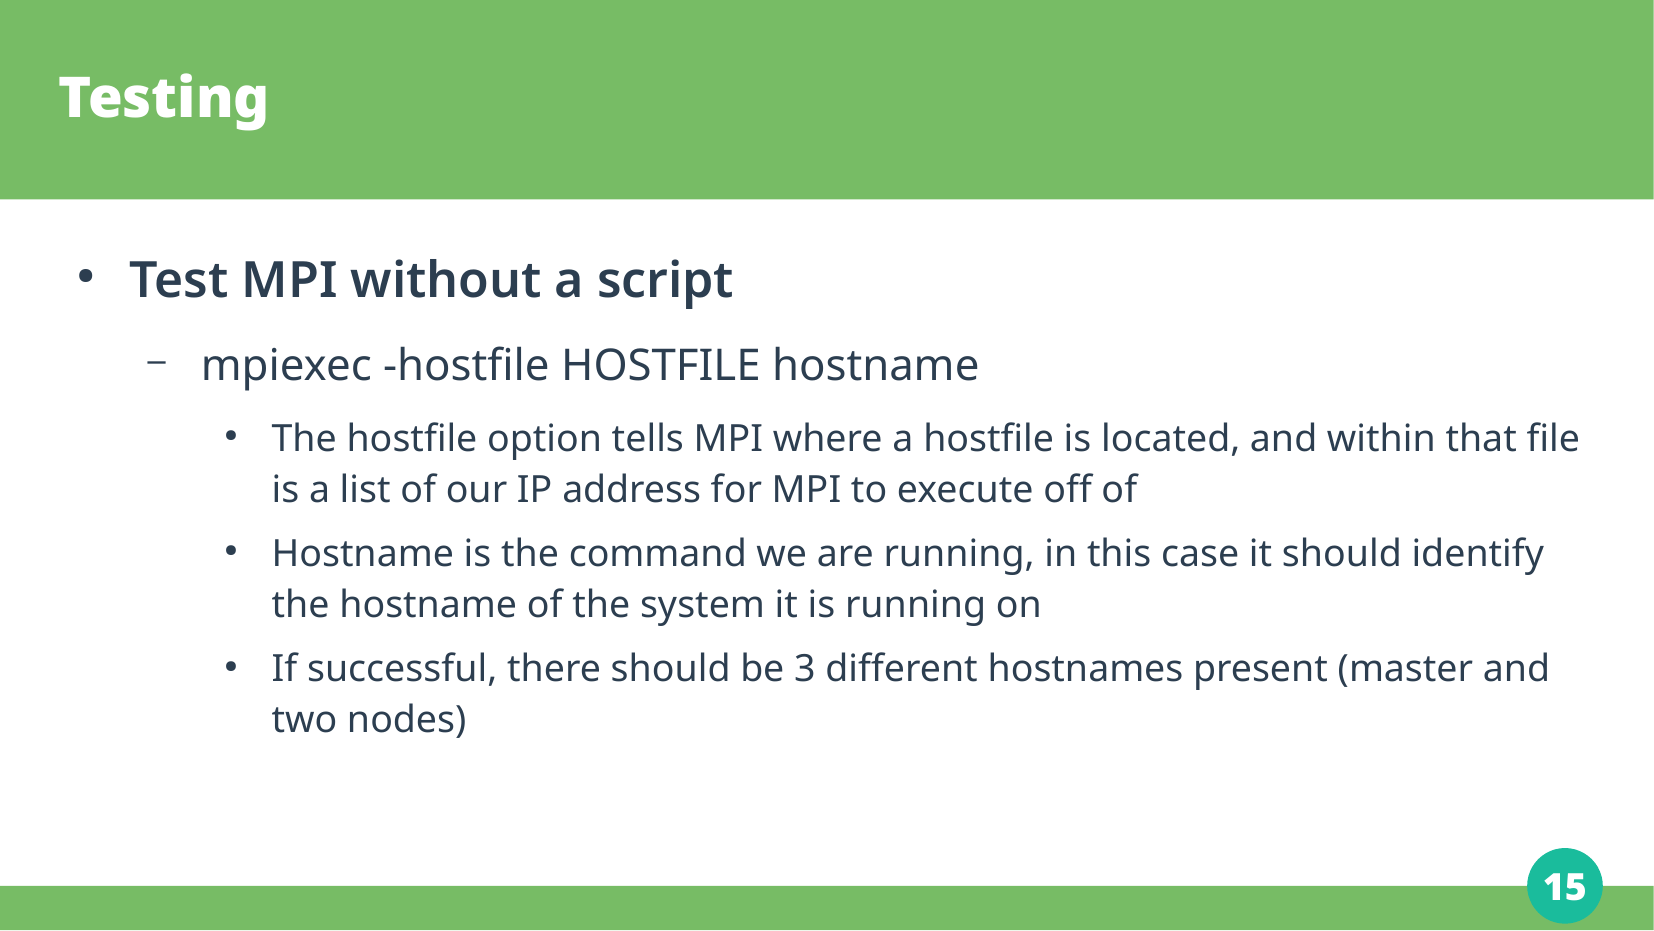

# Testing
Test MPI without a script
mpiexec -hostfile HOSTFILE hostname
The hostfile option tells MPI where a hostfile is located, and within that file is a list of our IP address for MPI to execute off of
Hostname is the command we are running, in this case it should identify the hostname of the system it is running on
If successful, there should be 3 different hostnames present (master and two nodes)